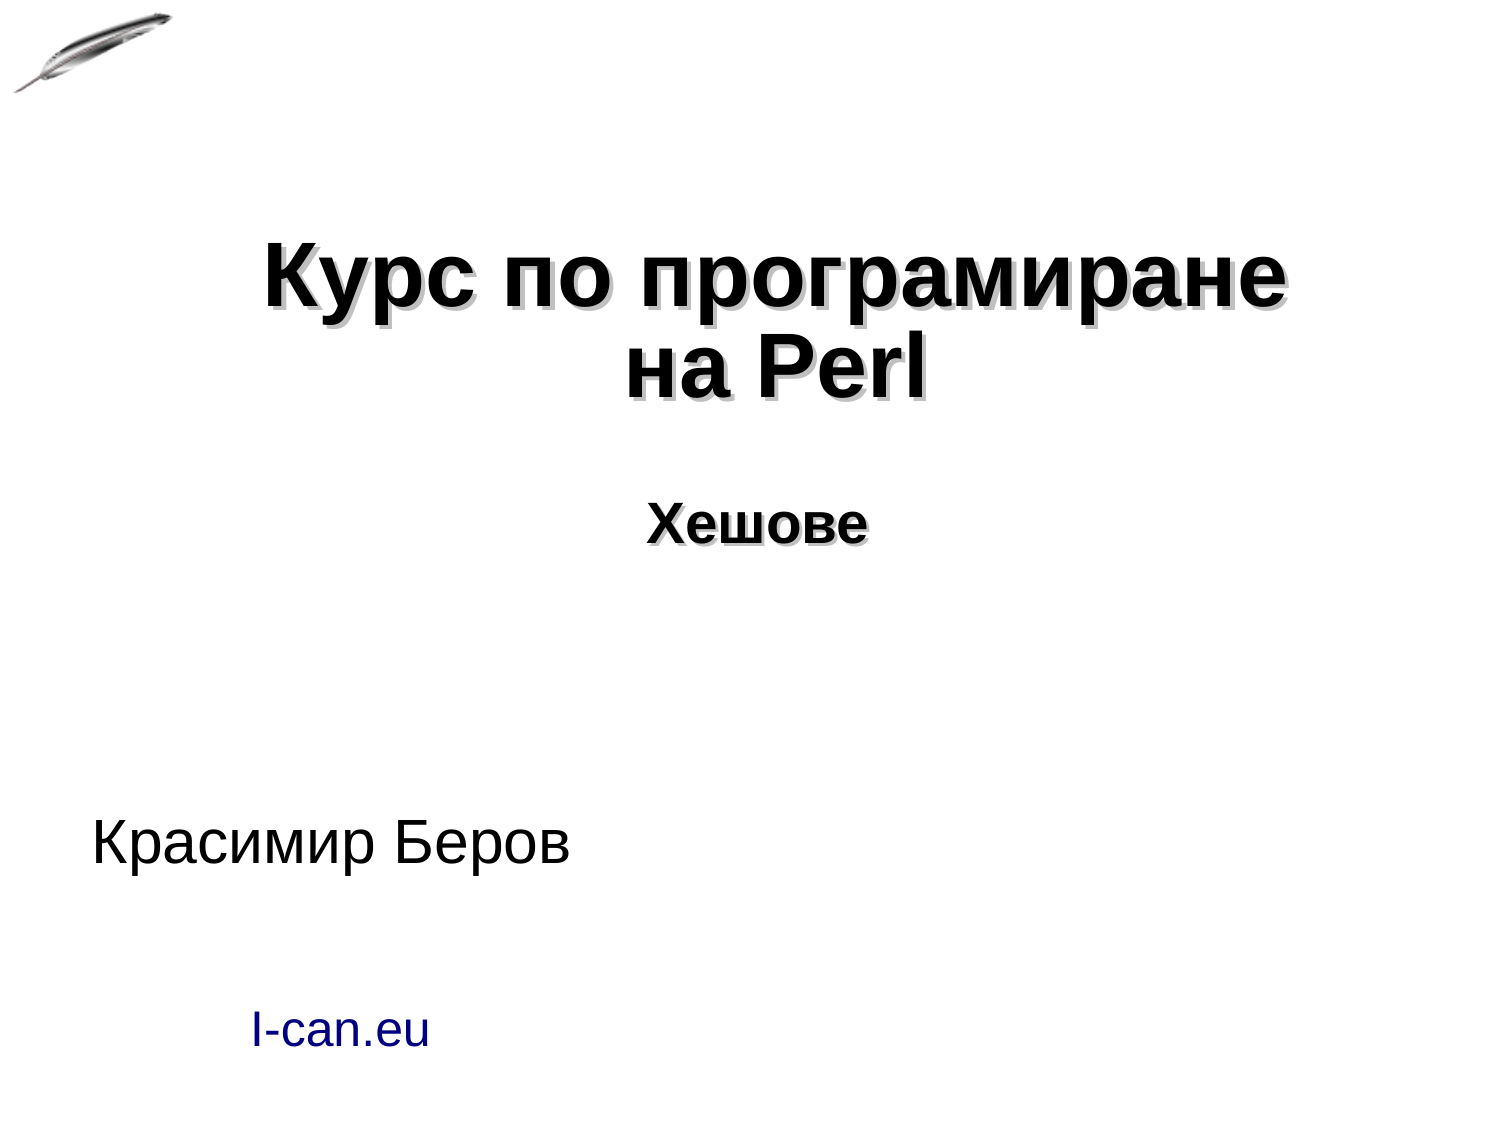

# Курс по програмиране на Perl
Хешове
Красимир Беров
I-can.eu